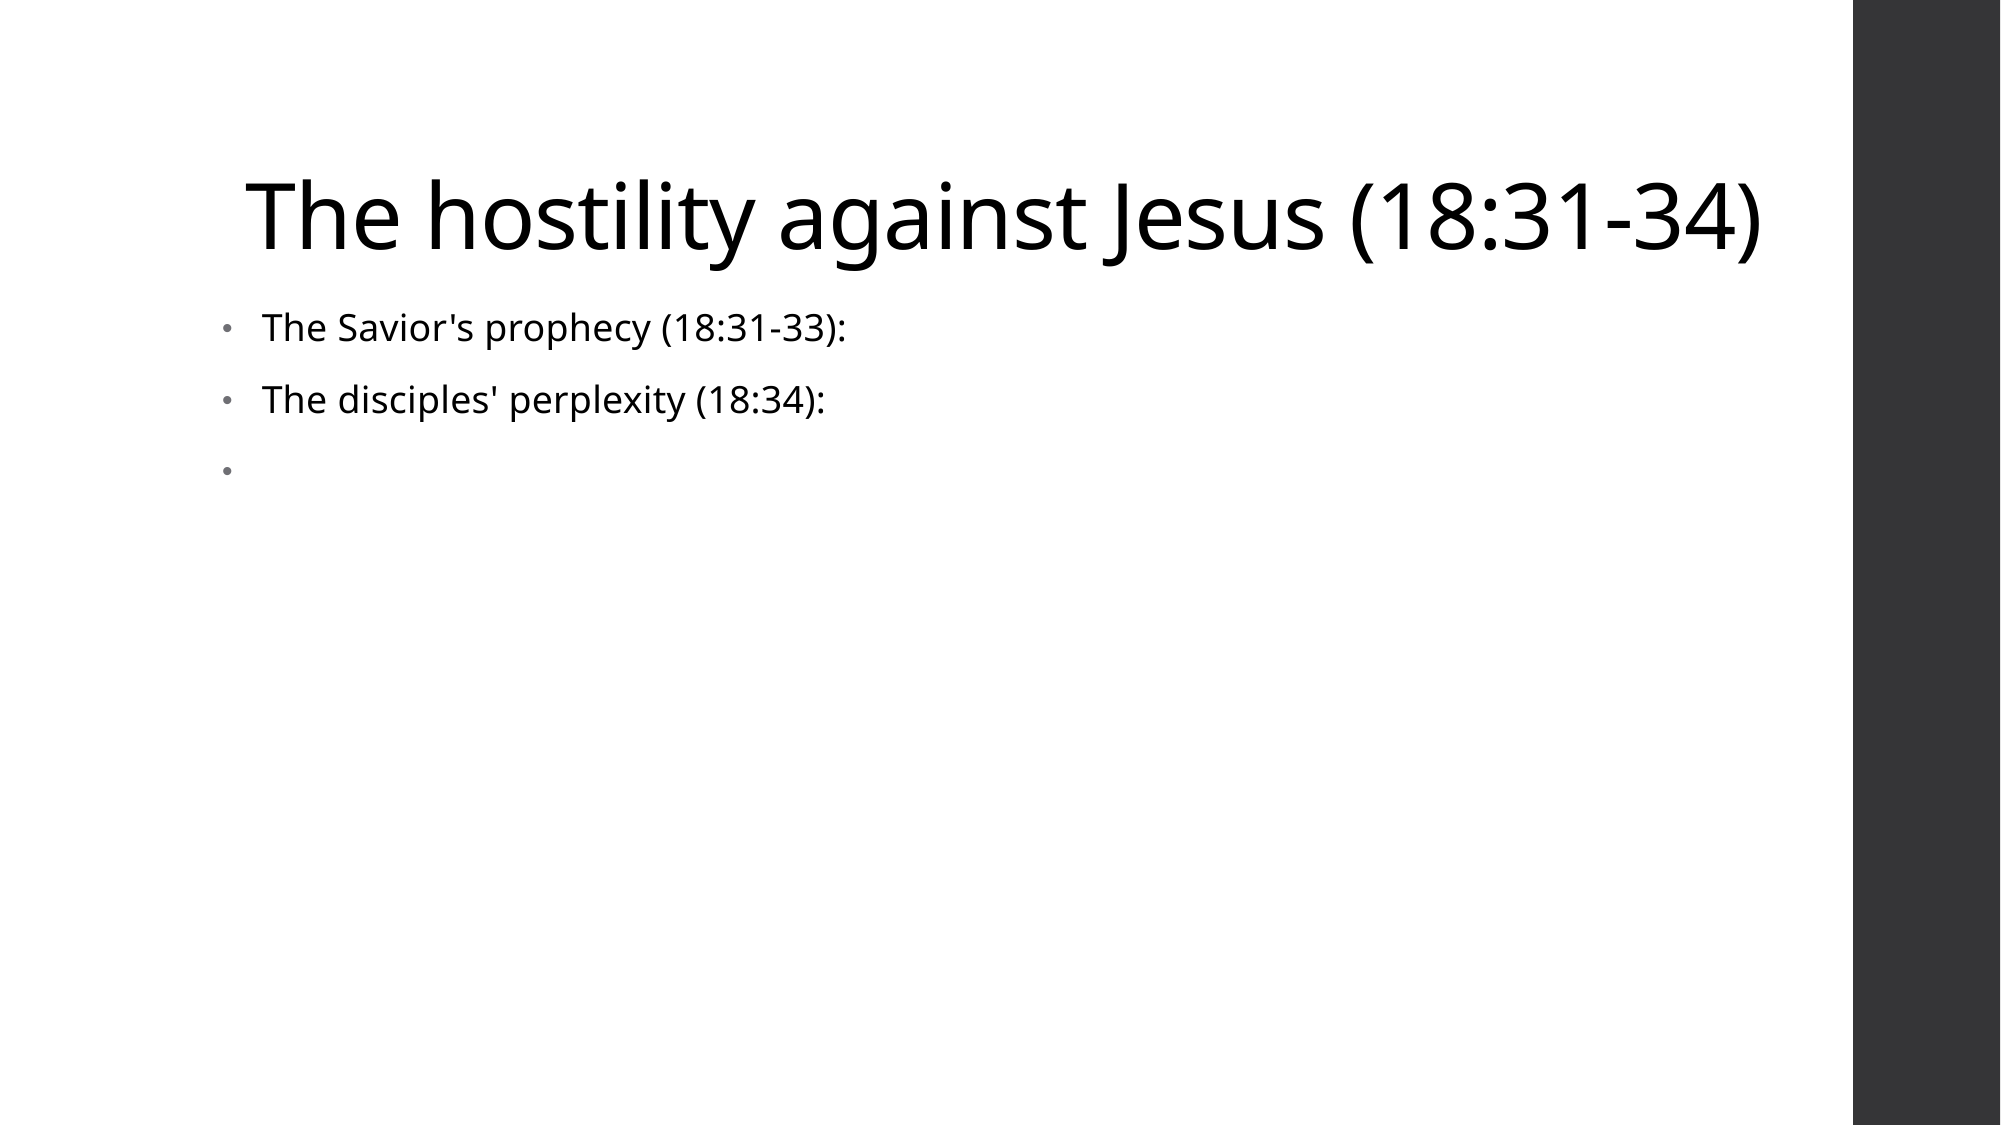

# The hostility against Jesus (18:31-34)
 The Savior's prophecy (18:31-33):
 The disciples' perplexity (18:34):